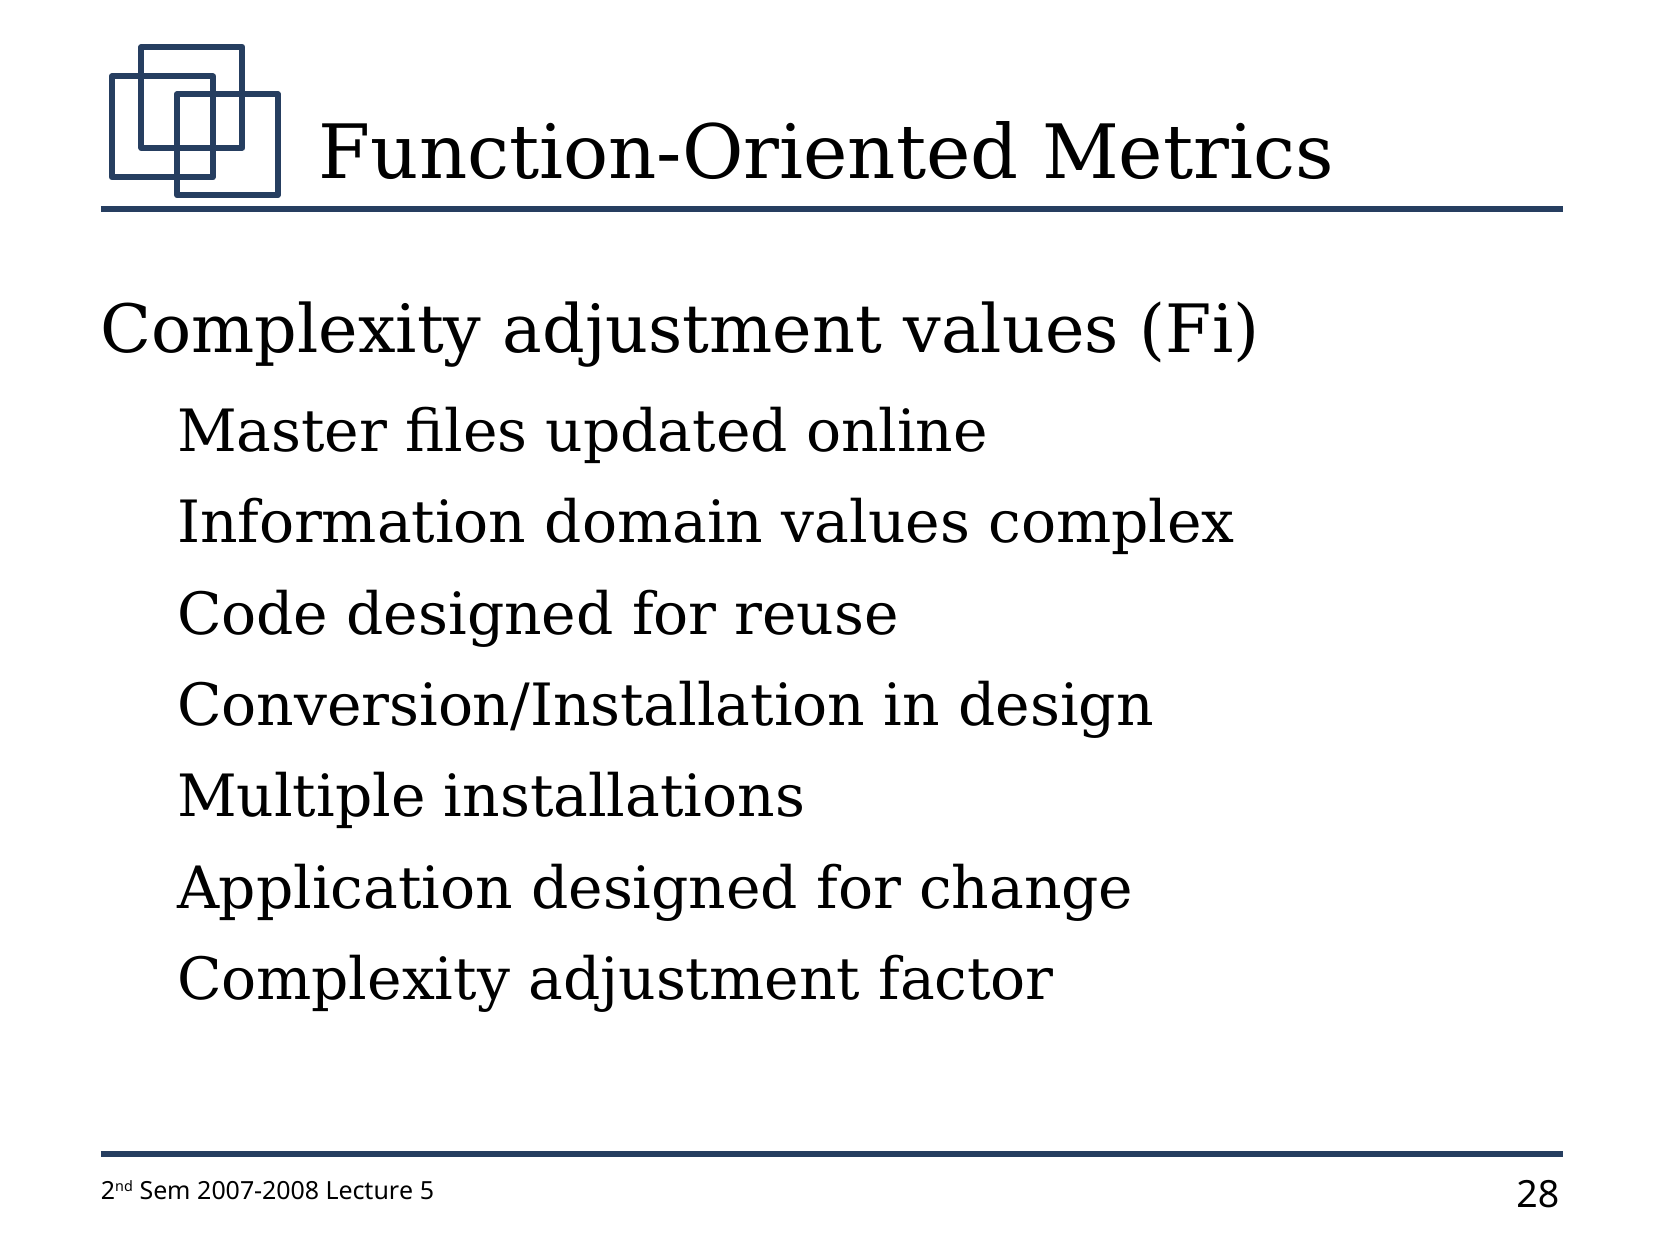

# Function-Oriented Metrics
Complexity adjustment values (Fi)
Master files updated online
Information domain values complex
Code designed for reuse
Conversion/Installation in design
Multiple installations
Application designed for change
Complexity adjustment factor